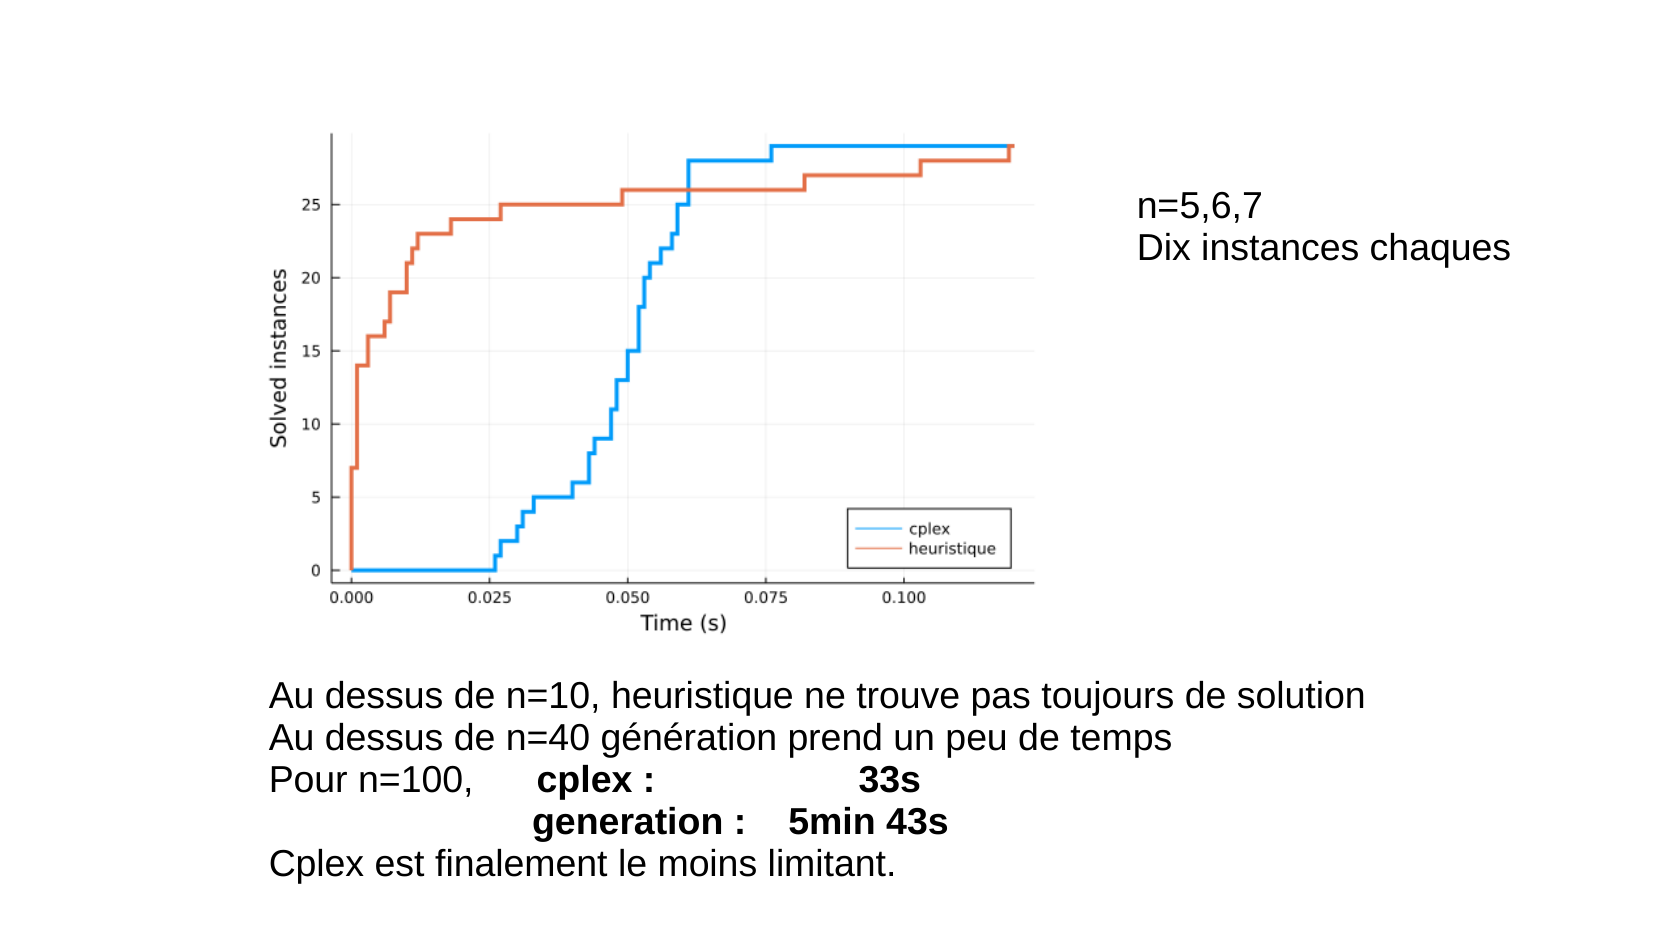

n=5,6,7
Dix instances chaques
Au dessus de n=10, heuristique ne trouve pas toujours de solution
Au dessus de n=40 génération prend un peu de temps
Pour n=100, cplex : 		 33s
			 generation : 5min 43s
Cplex est finalement le moins limitant.